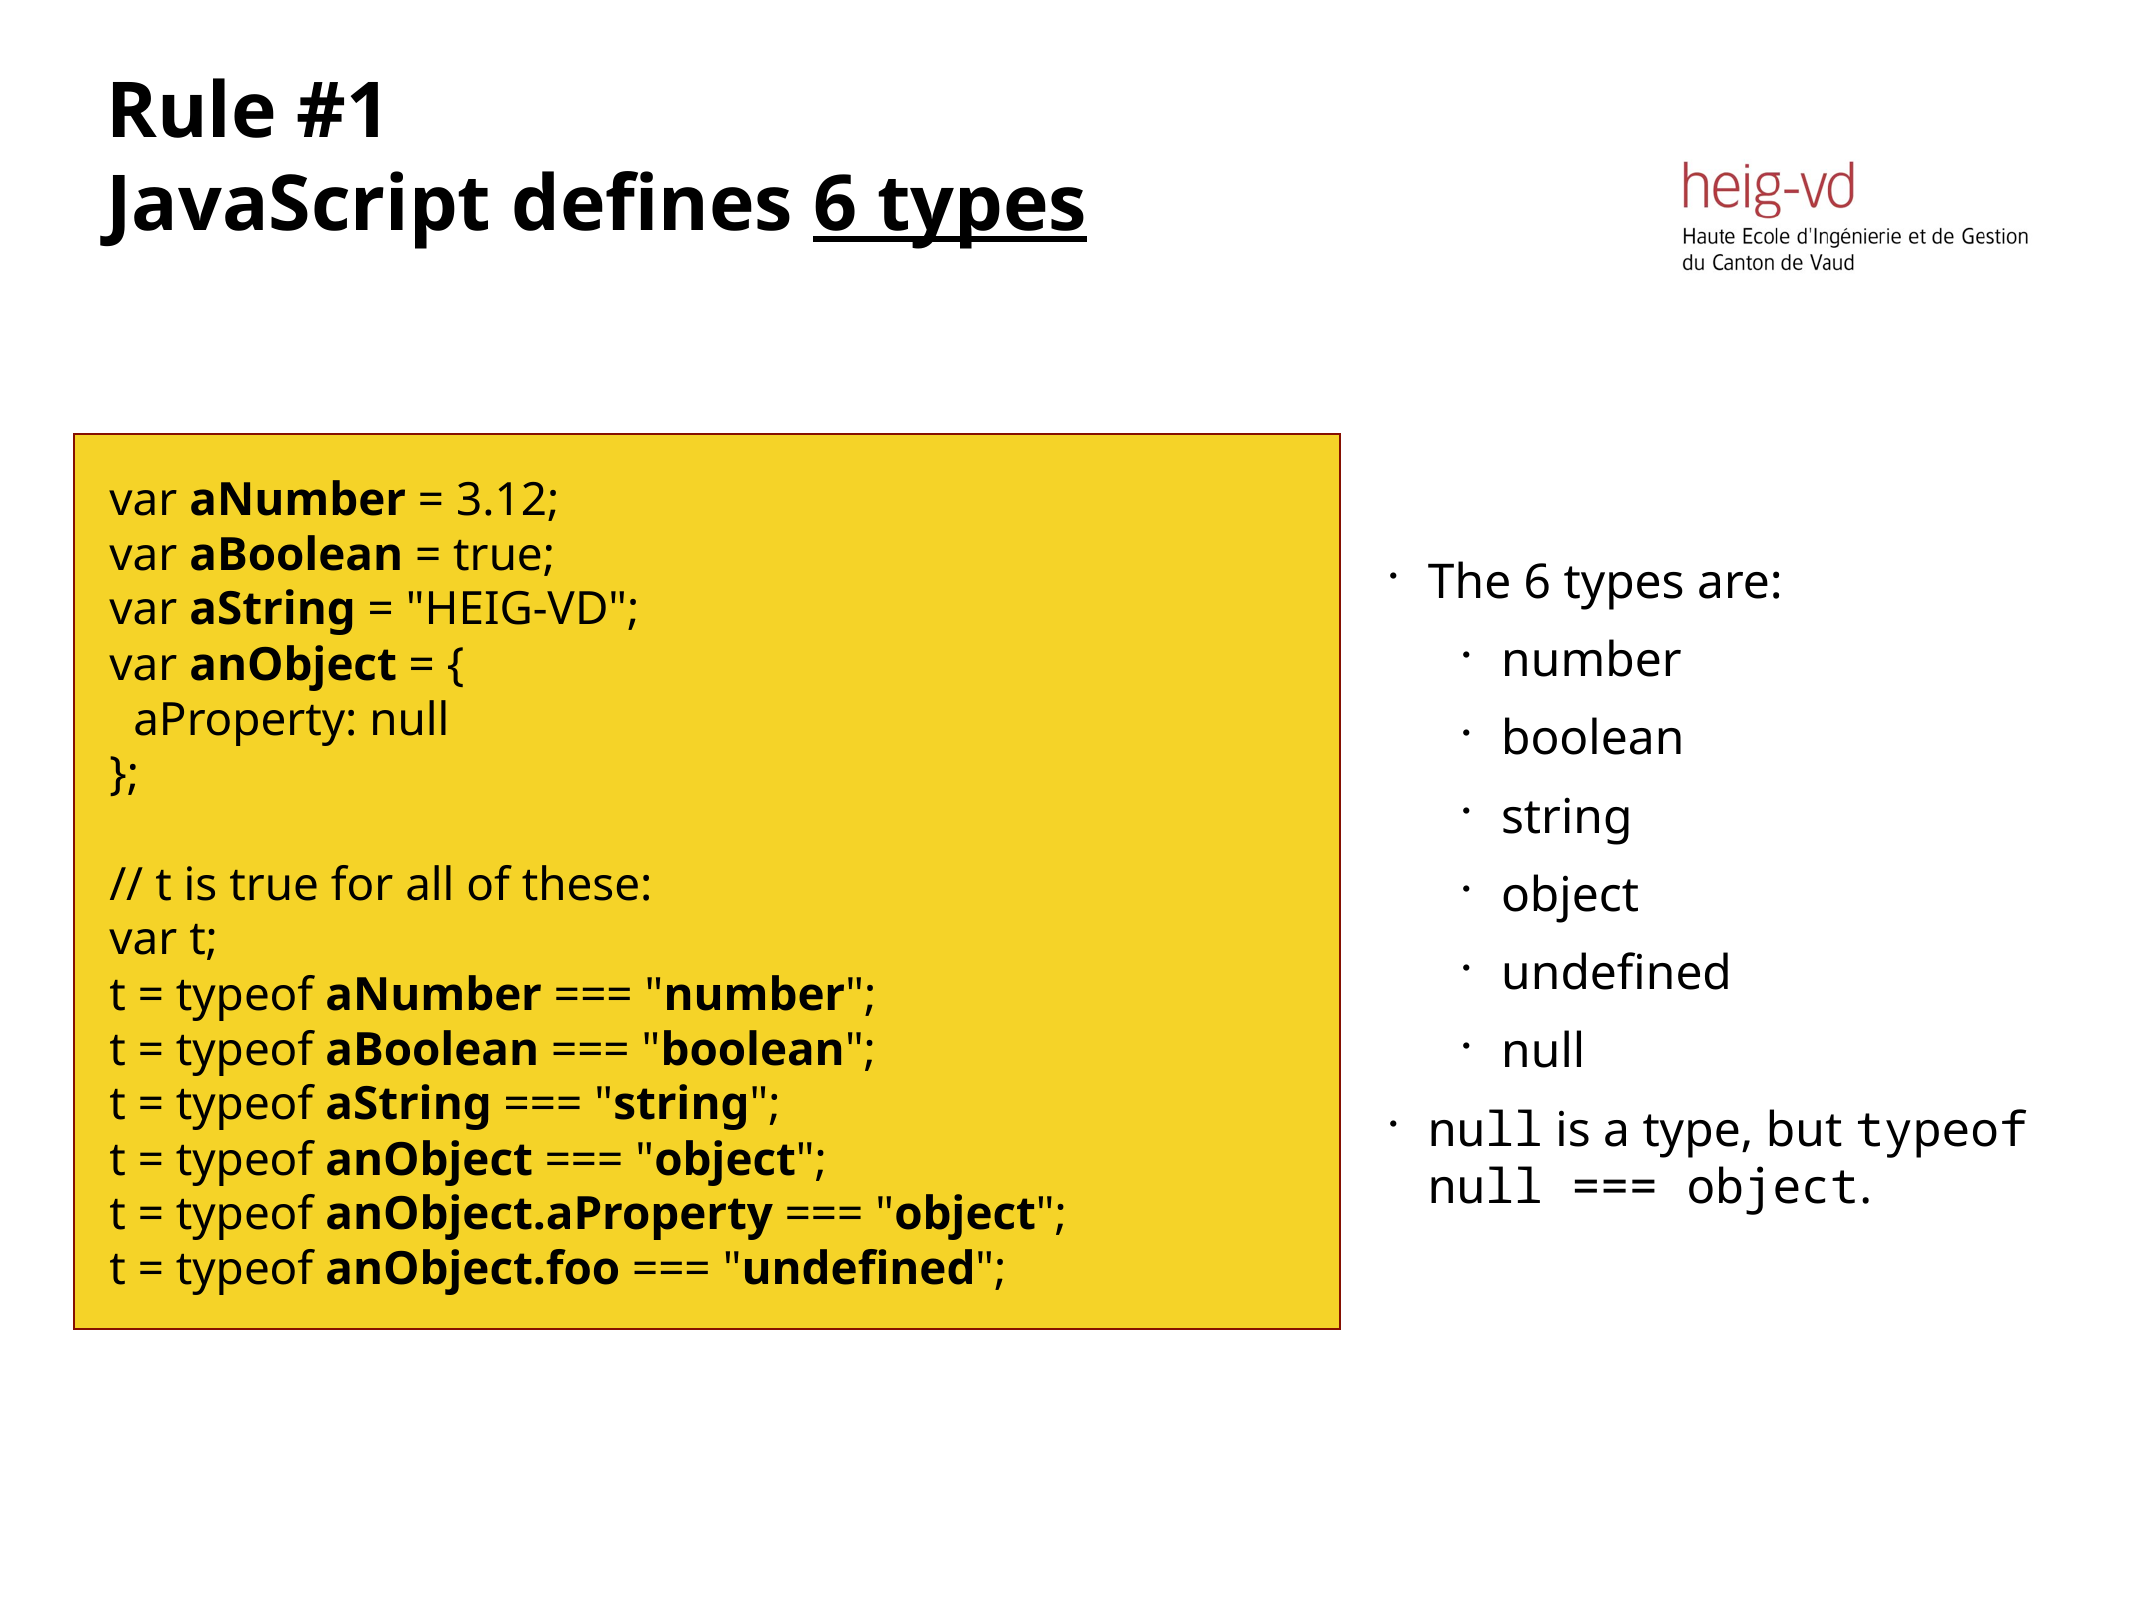

Rule #1
JavaScript defines 6 types
var aNumber = 3.12;
var aBoolean = true;
var aString = "HEIG-VD";
var anObject = {
 aProperty: null
};
// t is true for all of these:
var t;
t = typeof aNumber === "number";
t = typeof aBoolean === "boolean";
t = typeof aString === "string";
t = typeof anObject === "object";
t = typeof anObject.aProperty === "object";
t = typeof anObject.foo === "undefined";
The 6 types are:
number
boolean
string
object
undefined
null
null is a type, but typeof null === object.